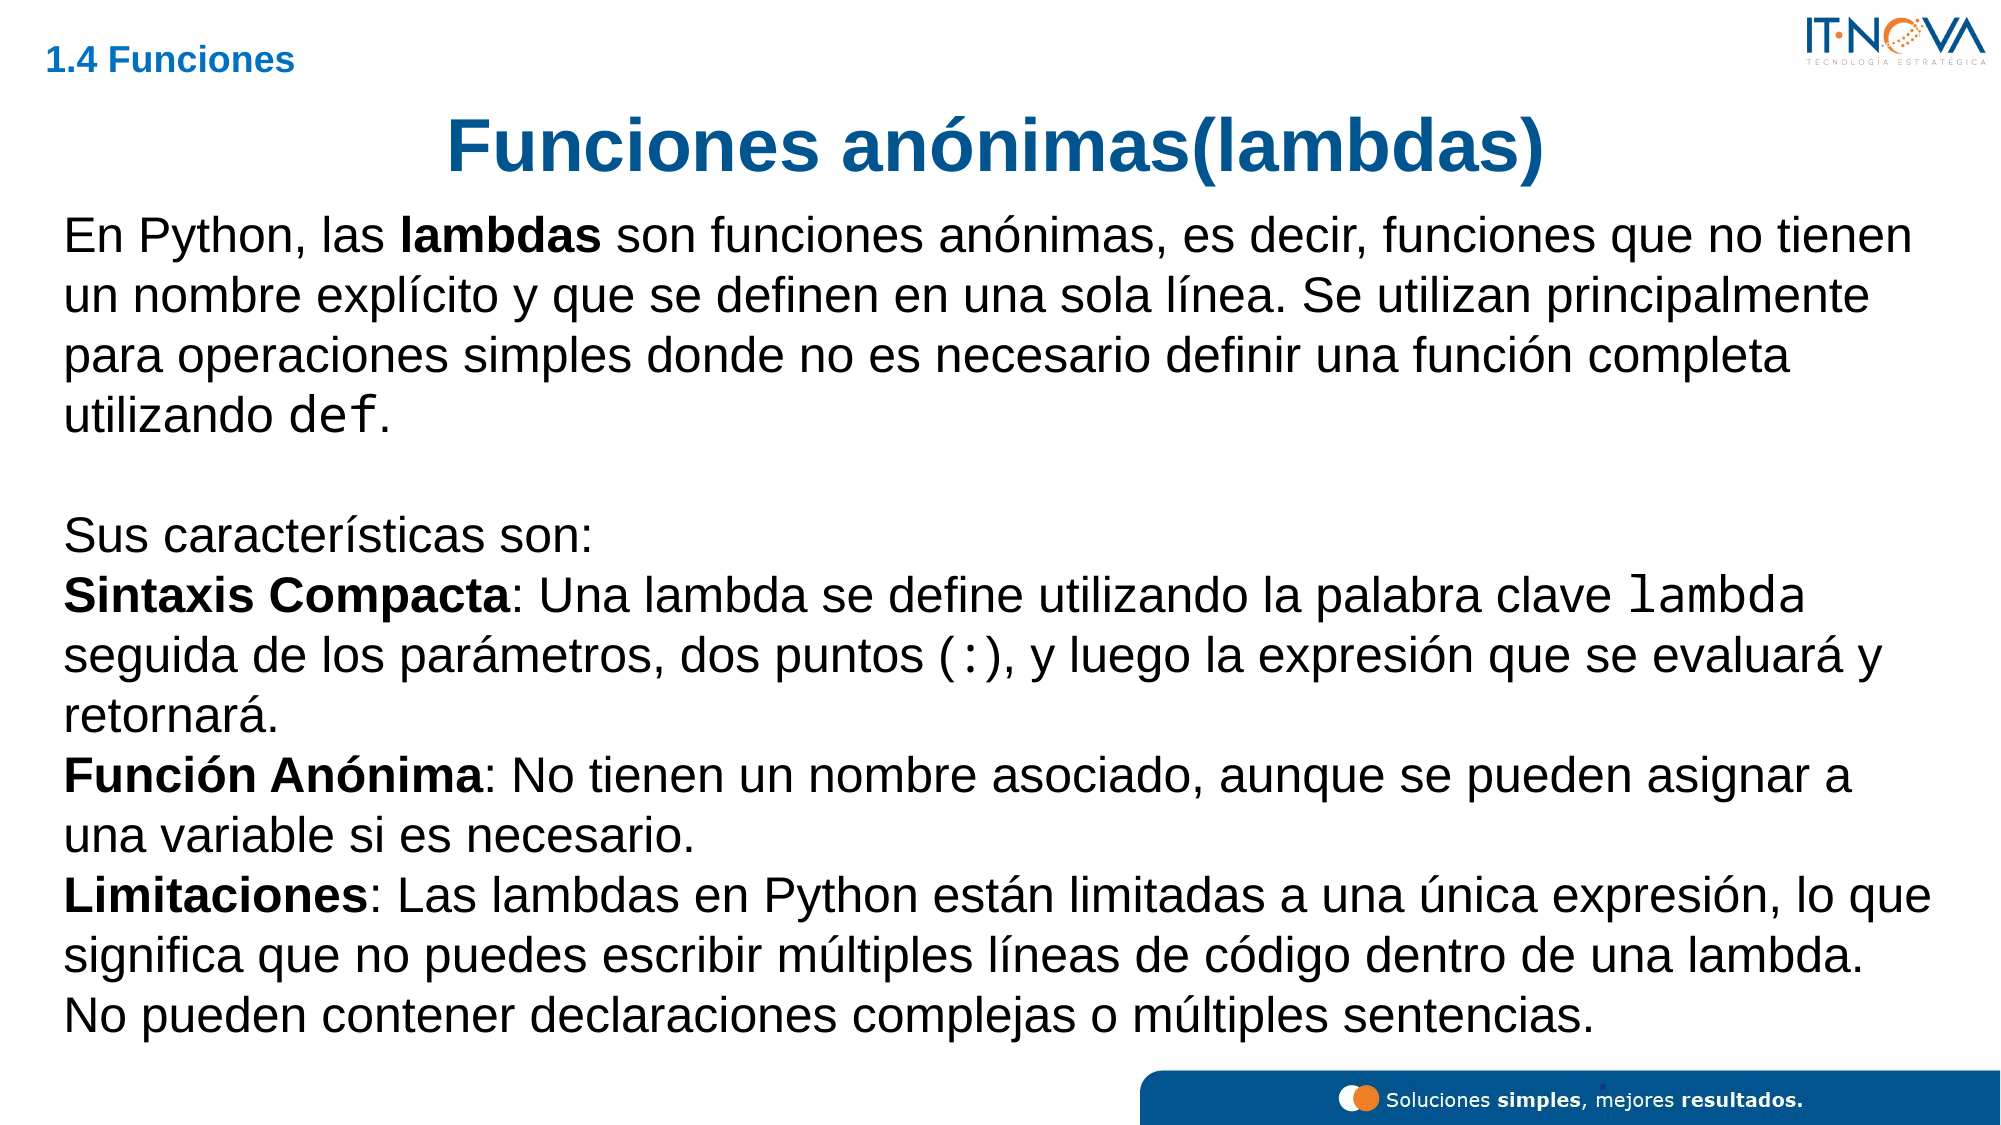

1.4 Funciones
Funciones anónimas(lambdas)
En Python, las lambdas son funciones anónimas, es decir, funciones que no tienen un nombre explícito y que se definen en una sola línea. Se utilizan principalmente para operaciones simples donde no es necesario definir una función completa utilizando def.
Sus características son:
Sintaxis Compacta: Una lambda se define utilizando la palabra clave lambda  seguida de los parámetros, dos puntos (:), y luego la expresión que se evaluará y retornará.
Función Anónima: No tienen un nombre asociado, aunque se pueden asignar a una variable si es necesario.
Limitaciones: Las lambdas en Python están limitadas a una única expresión, lo que significa que no puedes escribir múltiples líneas de código dentro de una lambda. No pueden contener declaraciones complejas o múltiples sentencias.